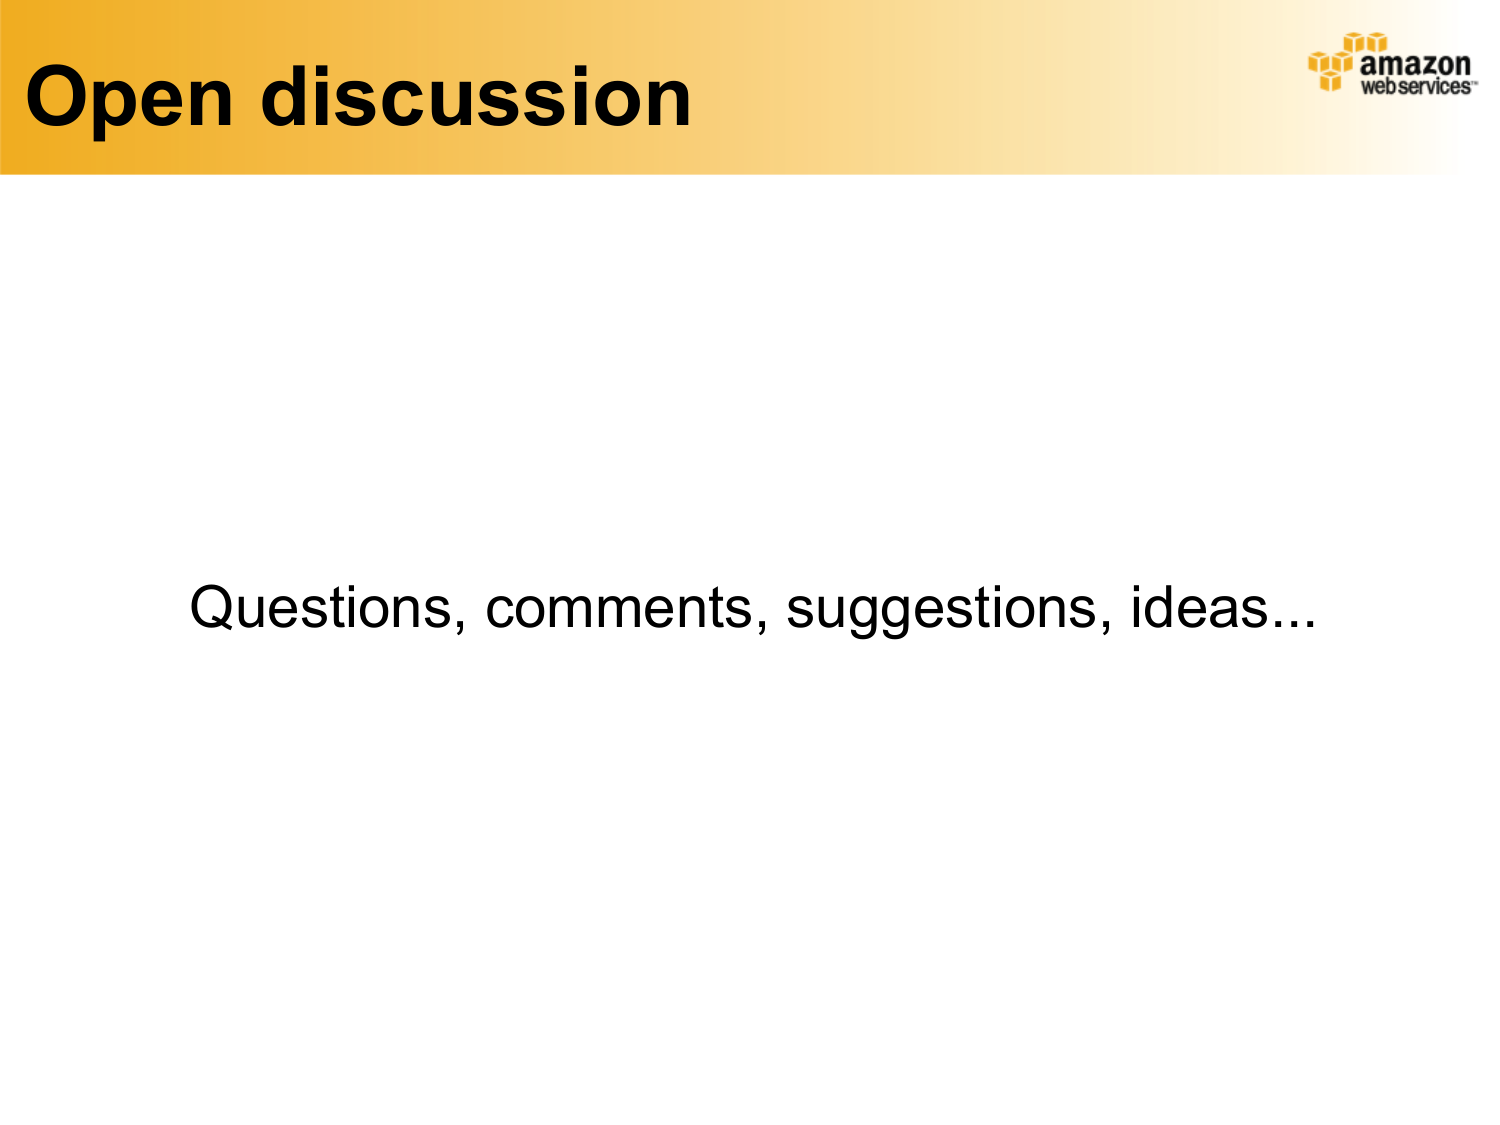

# Open discussion
Questions, comments, suggestions, ideas...